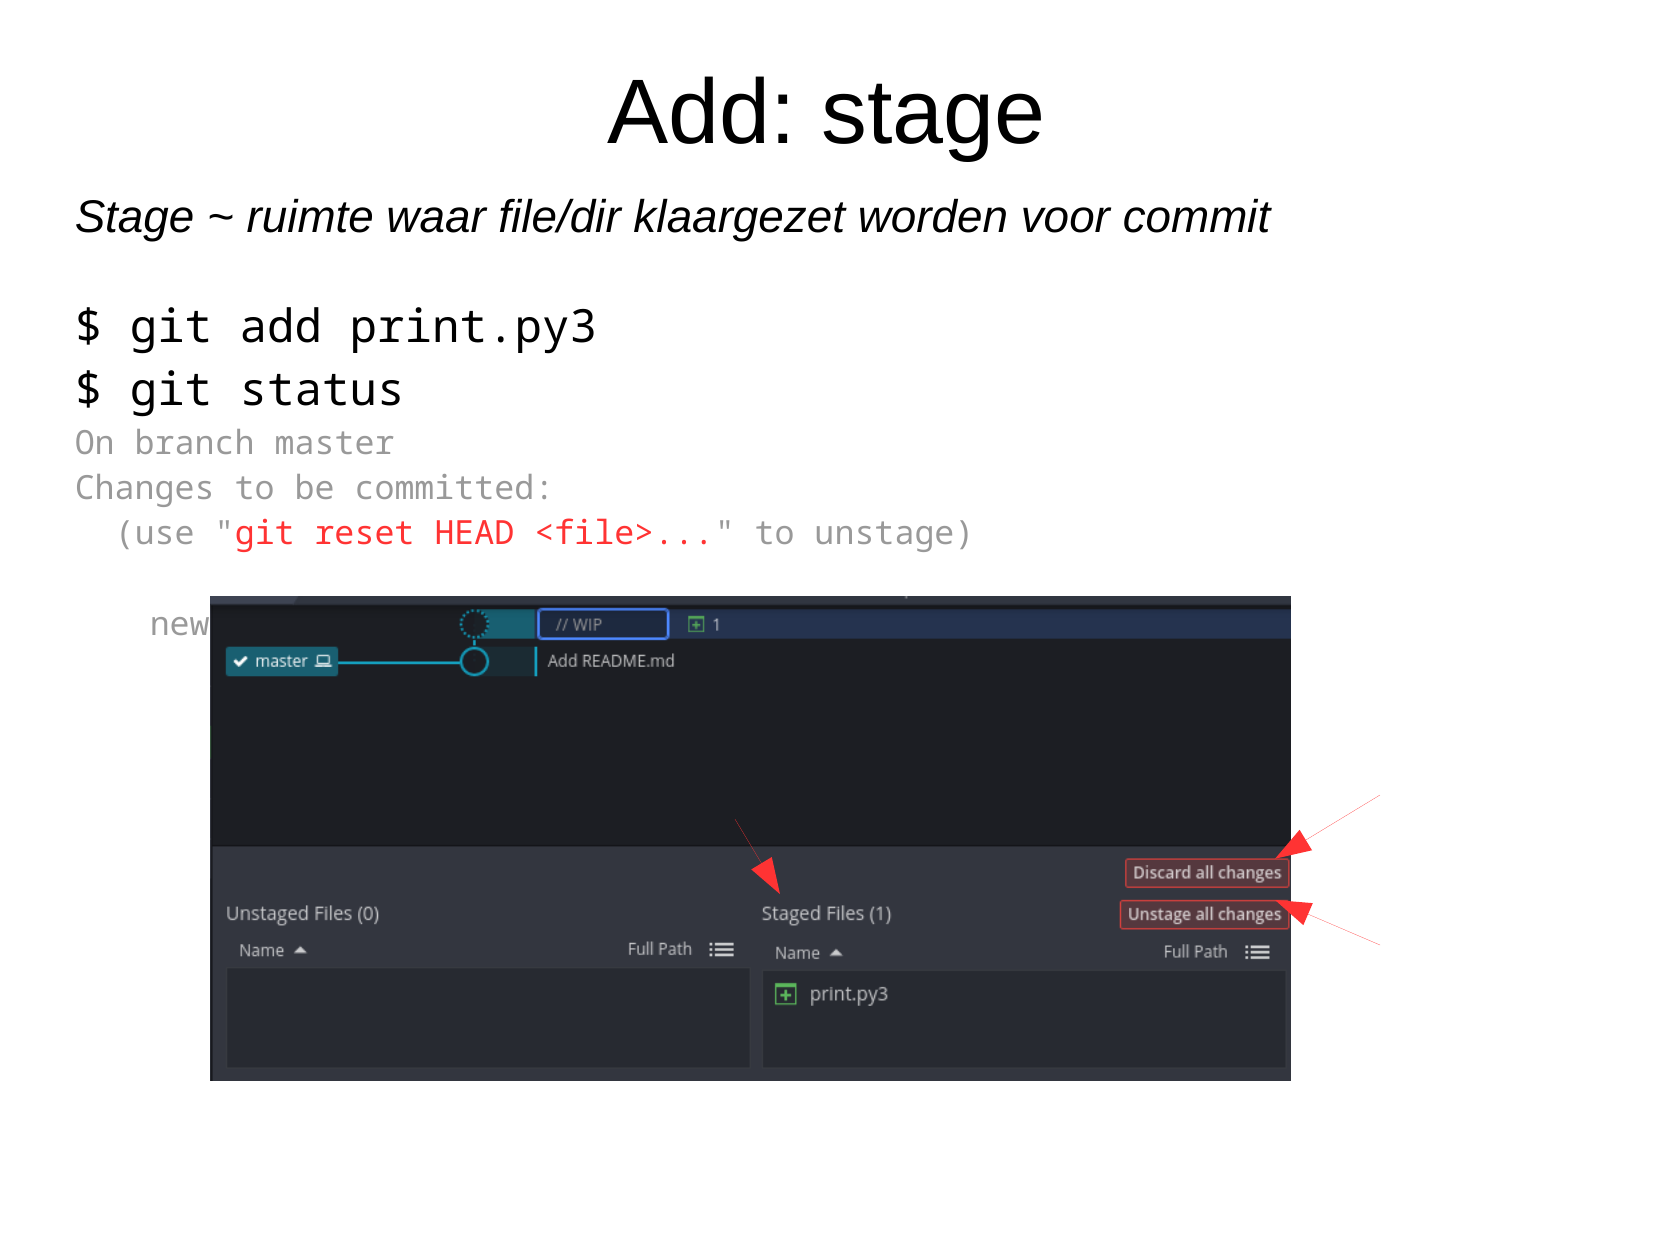

# Add: stage
Stage ~ ruimte waar file/dir klaargezet worden voor commit
$ git add print.py3
$ git status
On branch master
Changes to be committed:
 (use "git reset HEAD <file>..." to unstage)
	new file: print.py3